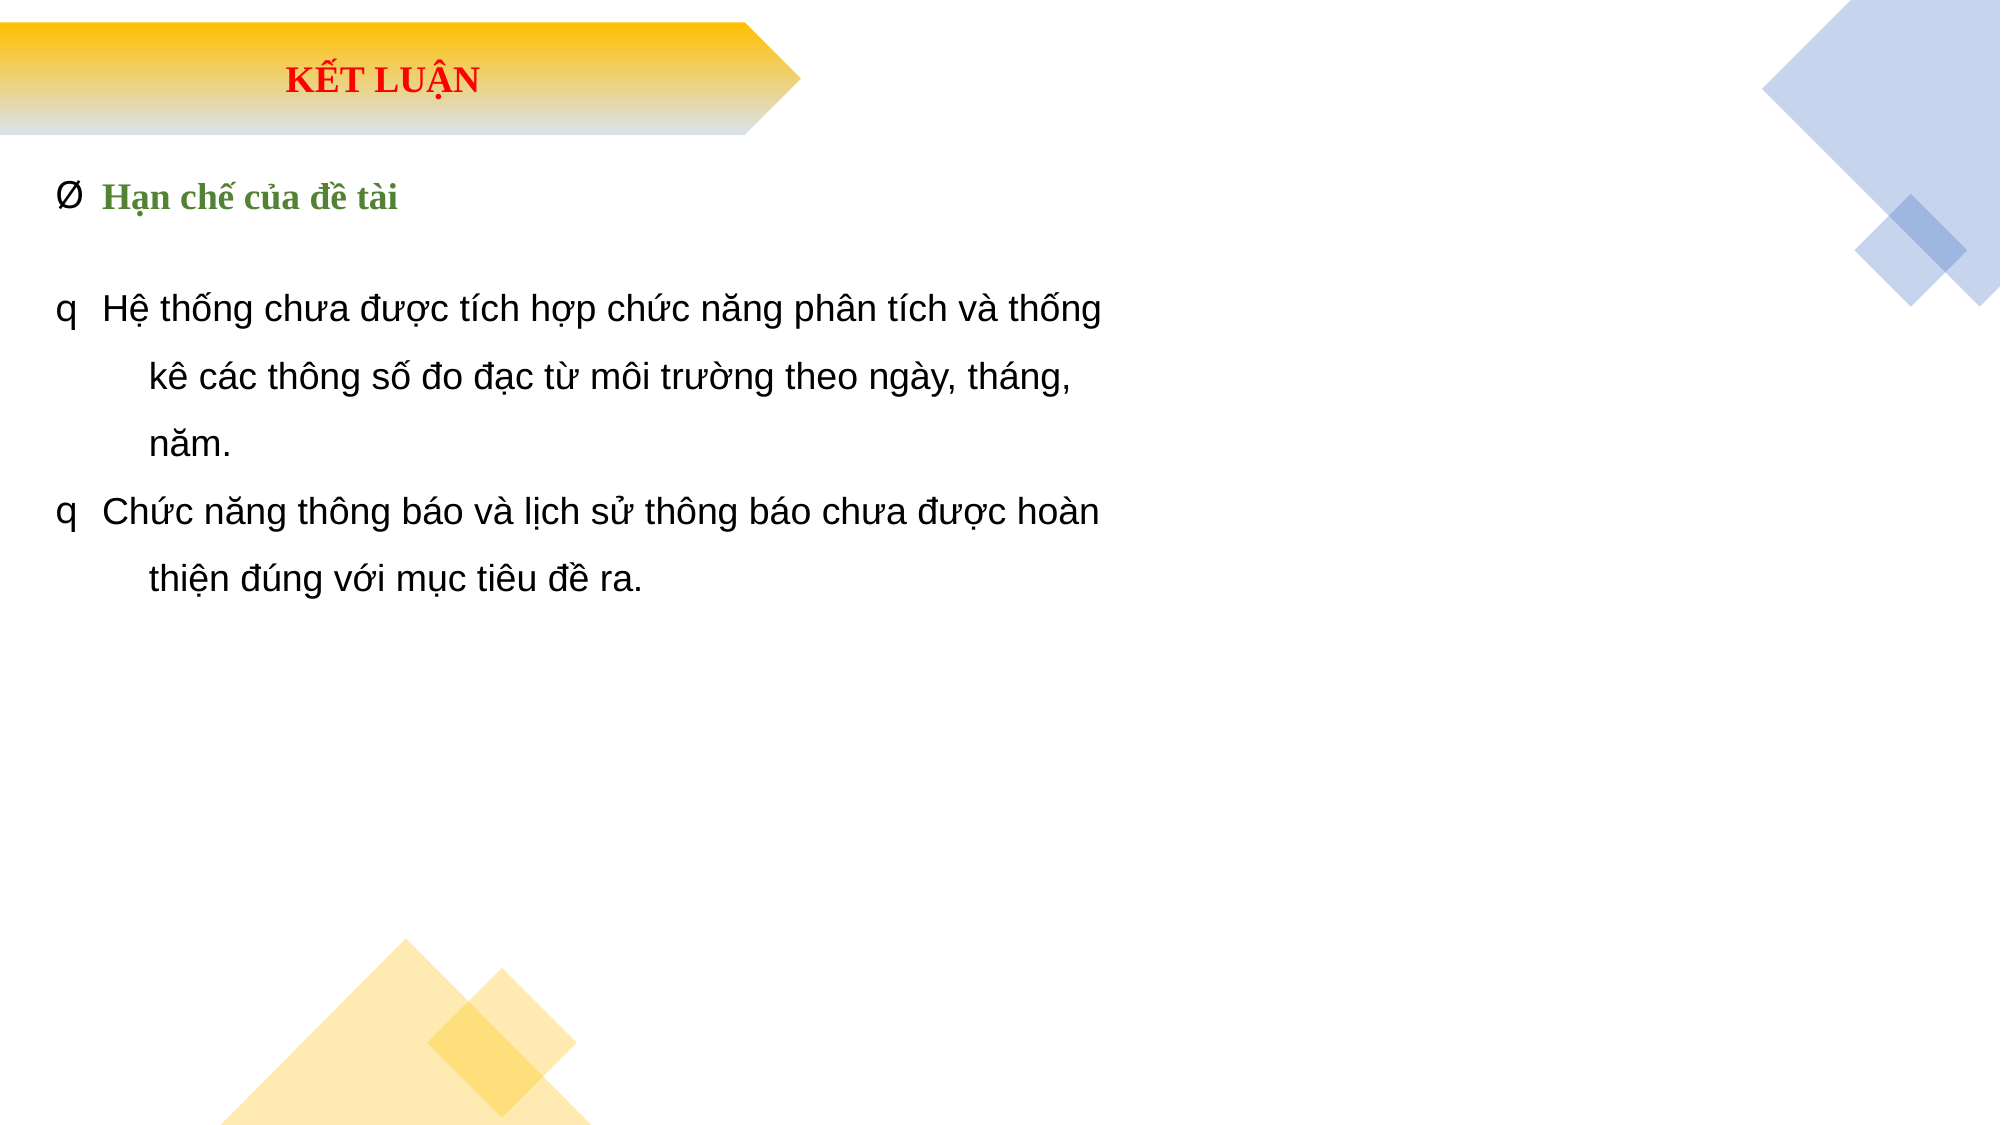

KẾT LUẬN
Hạn chế của đề tài
Hệ thống chưa được tích hợp chức năng phân tích và thống kê các thông số đo đạc từ môi trường theo ngày, tháng, năm.
Chức năng thông báo và lịch sử thông báo chưa được hoàn thiện đúng với mục tiêu đề ra.